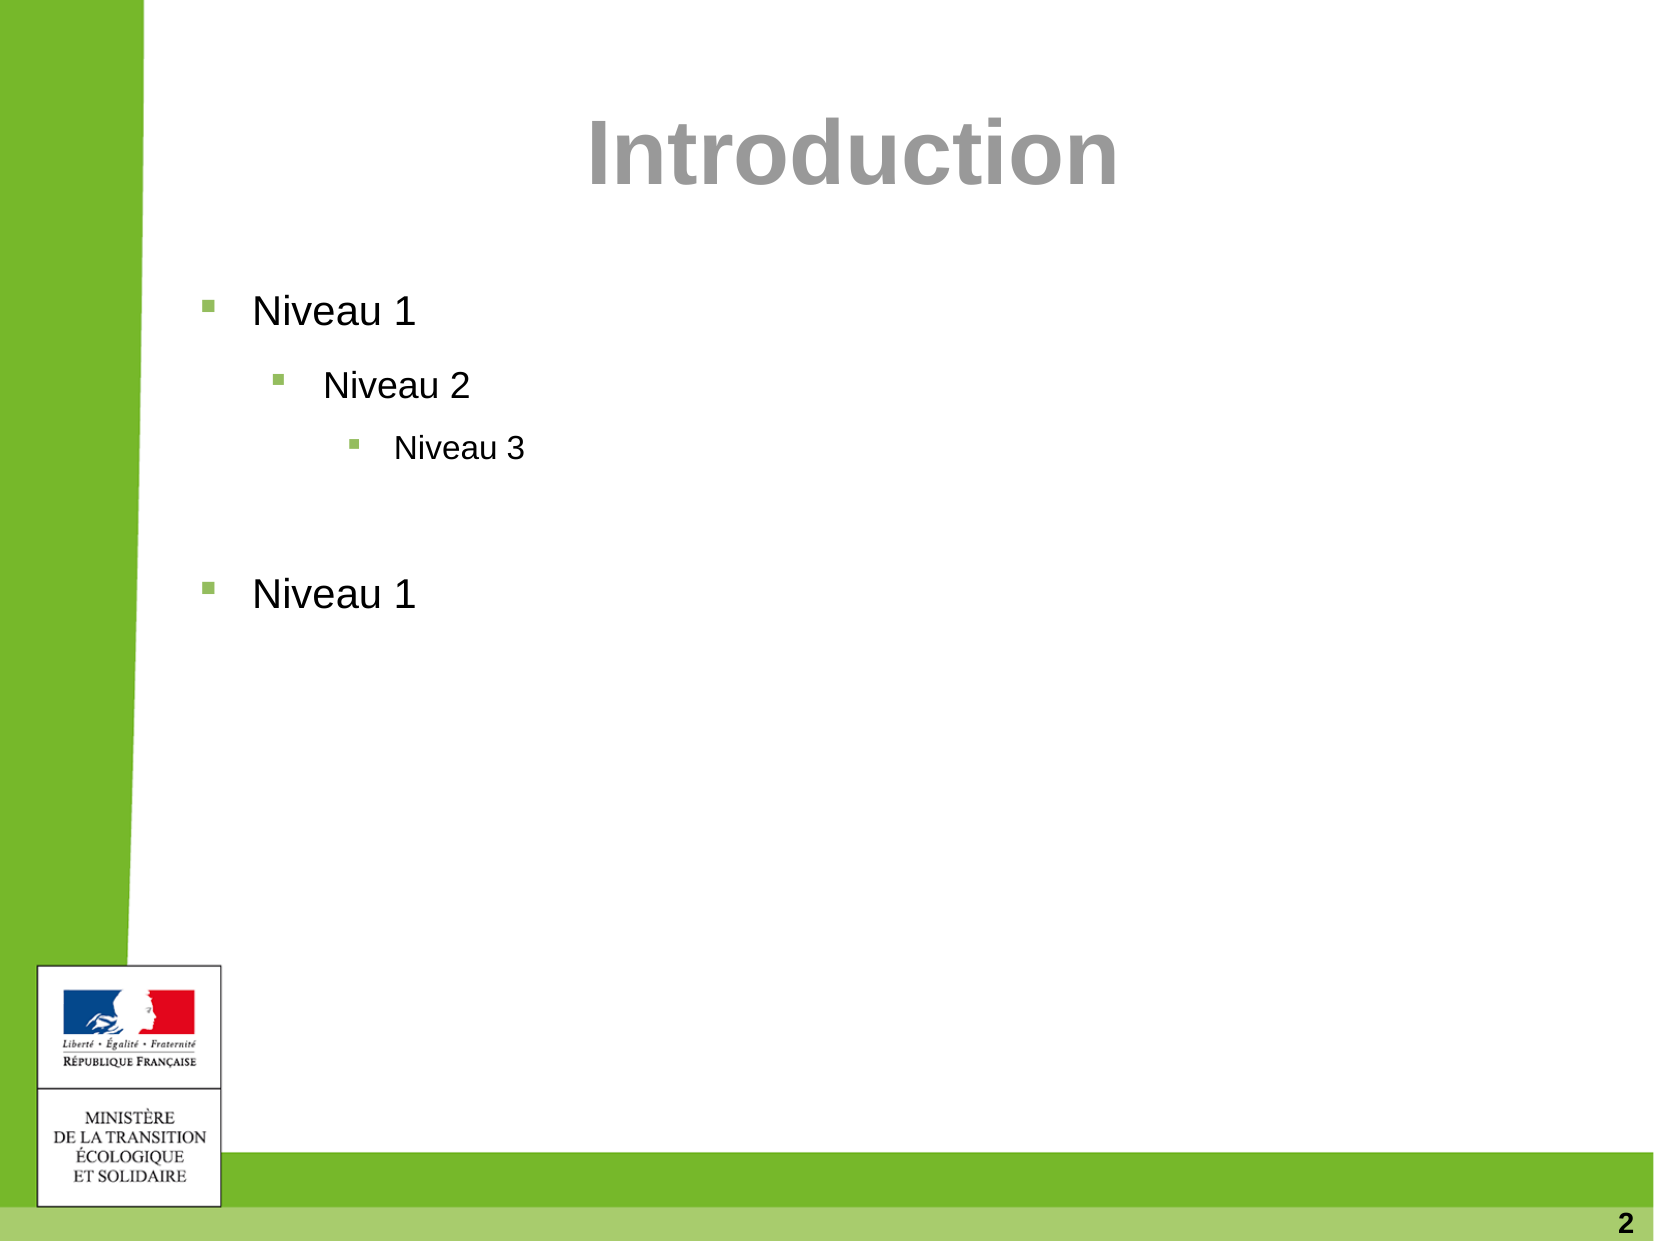

# Introduction
Niveau 1
Niveau 2
Niveau 3
Niveau 1